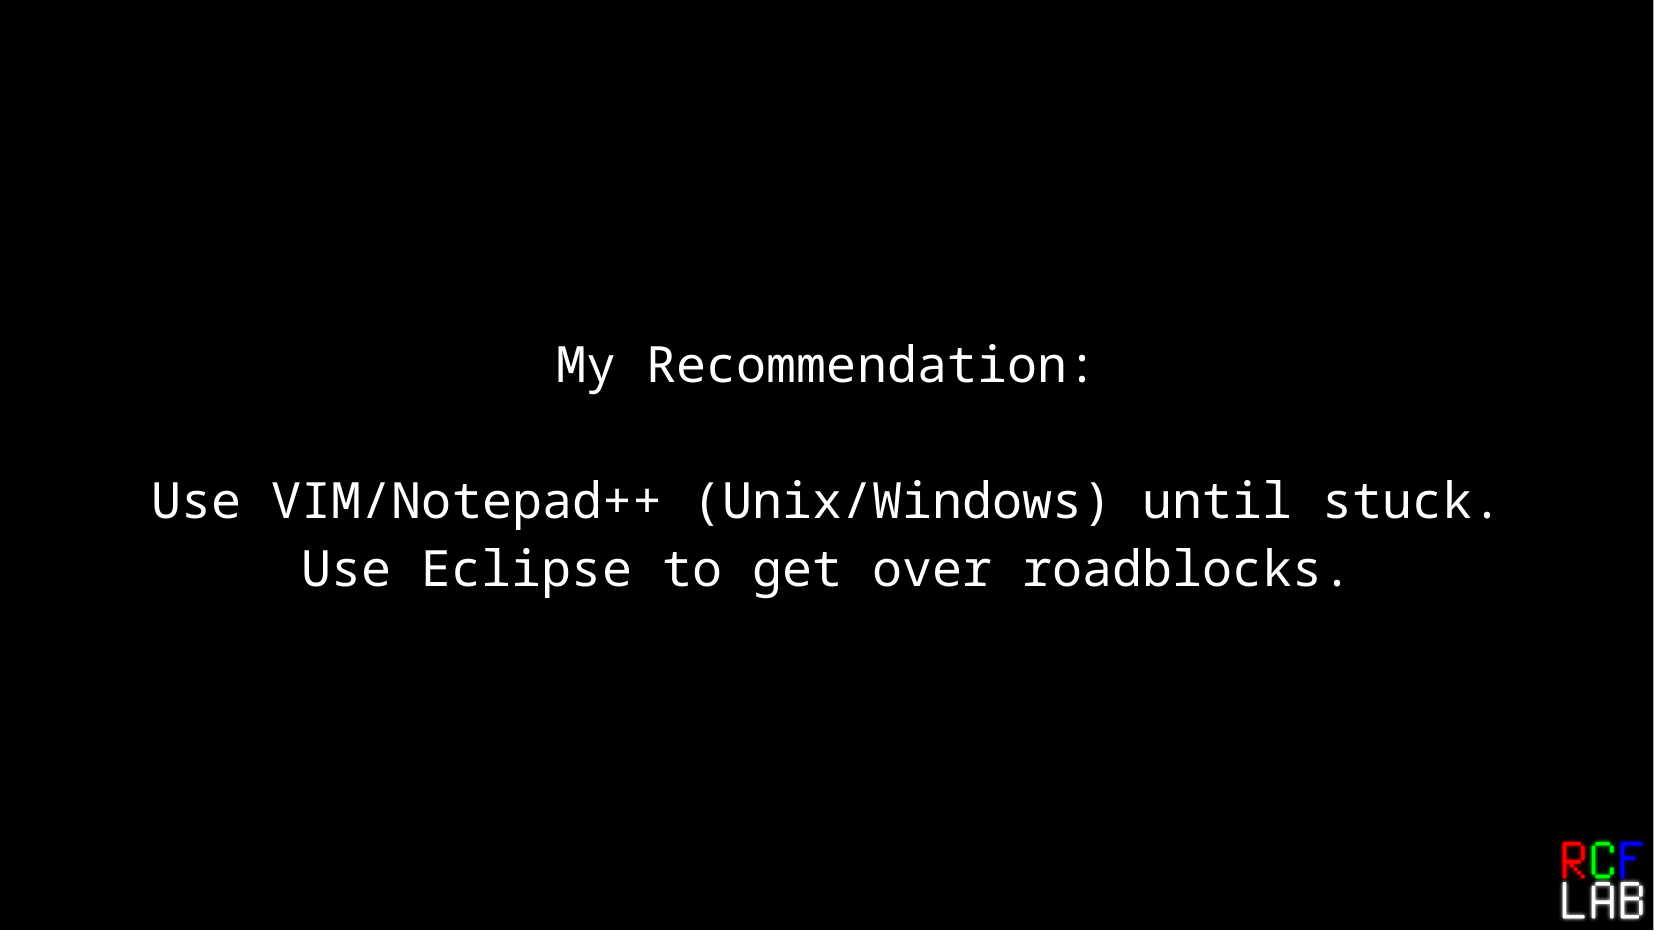

# My Recommendation: Use VIM/Notepad++ (Unix/Windows) until stuck. Use Eclipse to get over roadblocks.